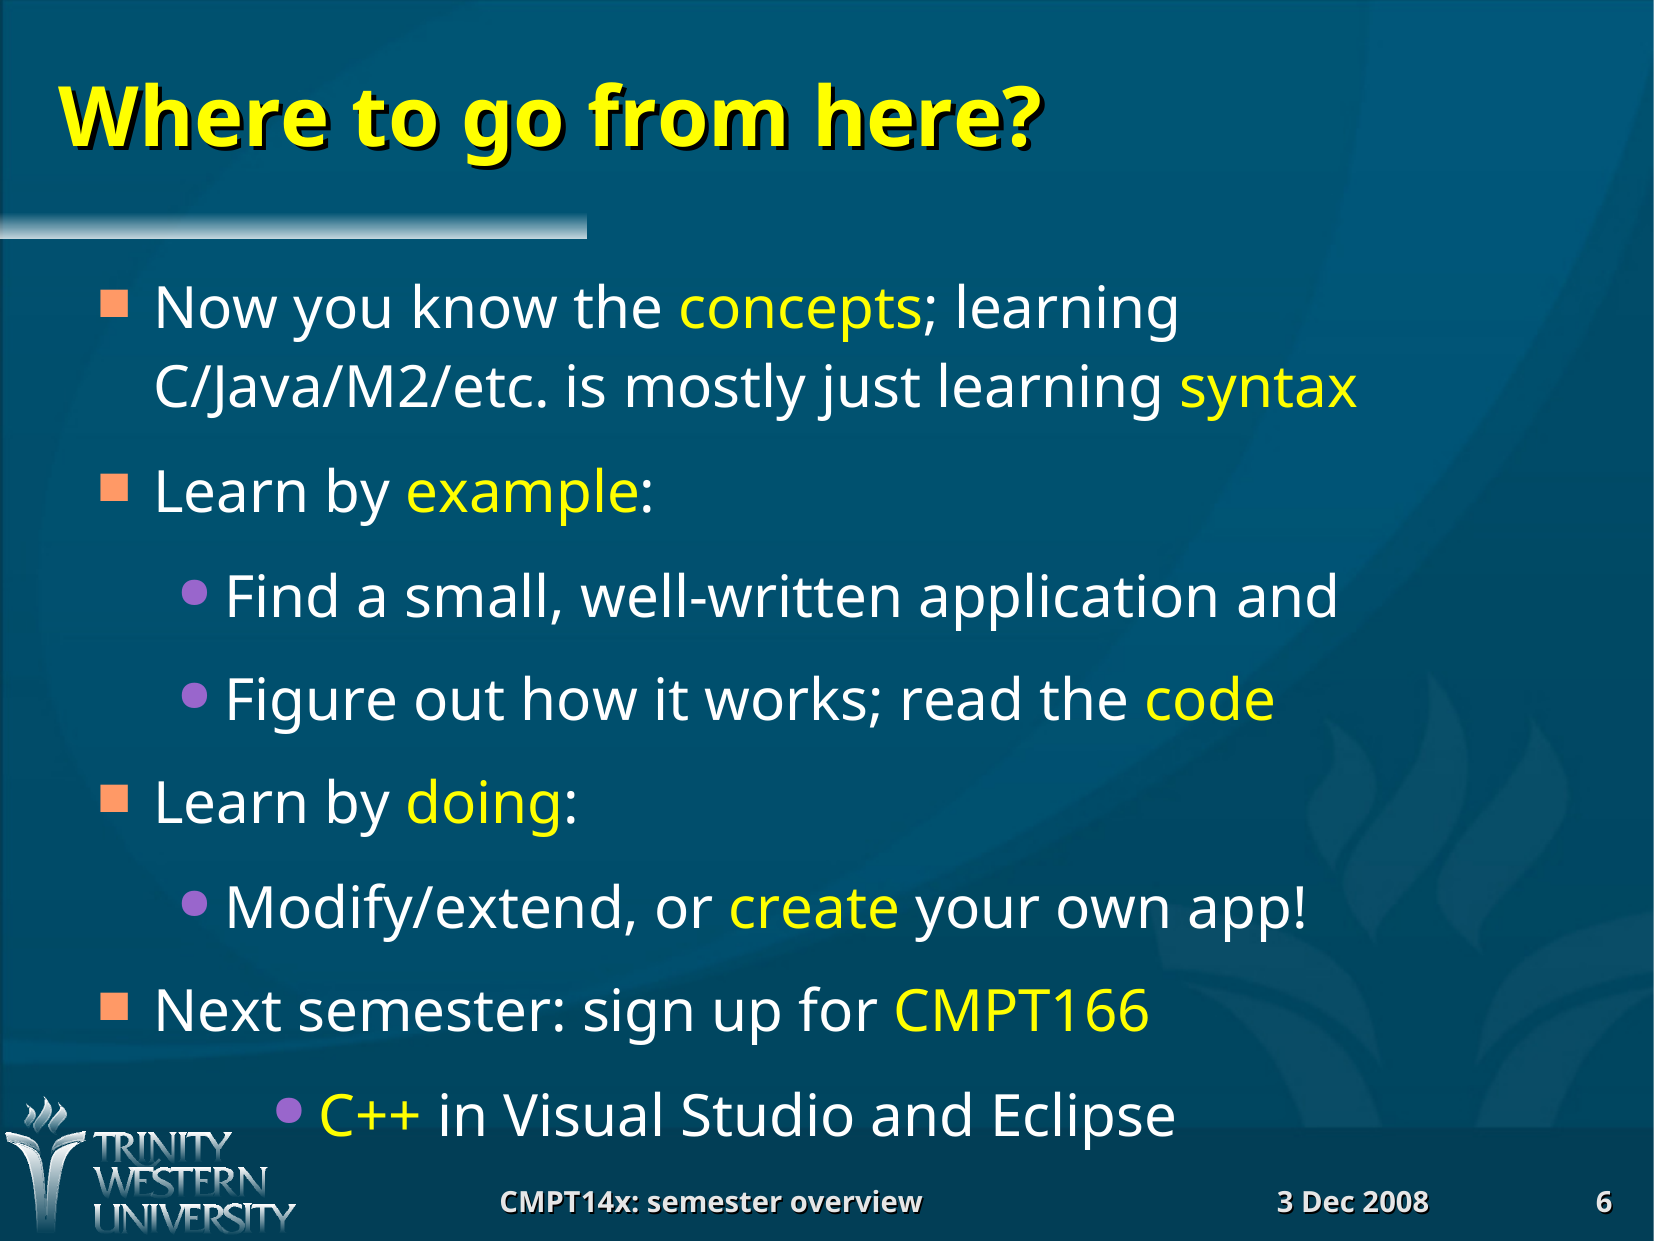

# Where to go from here?
Now you know the concepts; learning C/Java/M2/etc. is mostly just learning syntax
Learn by example:
Find a small, well-written application and
Figure out how it works; read the code
Learn by doing:
Modify/extend, or create your own app!
Next semester: sign up for CMPT166
C++ in Visual Studio and Eclipse
CMPT14x: semester overview
3 Dec 2008
6